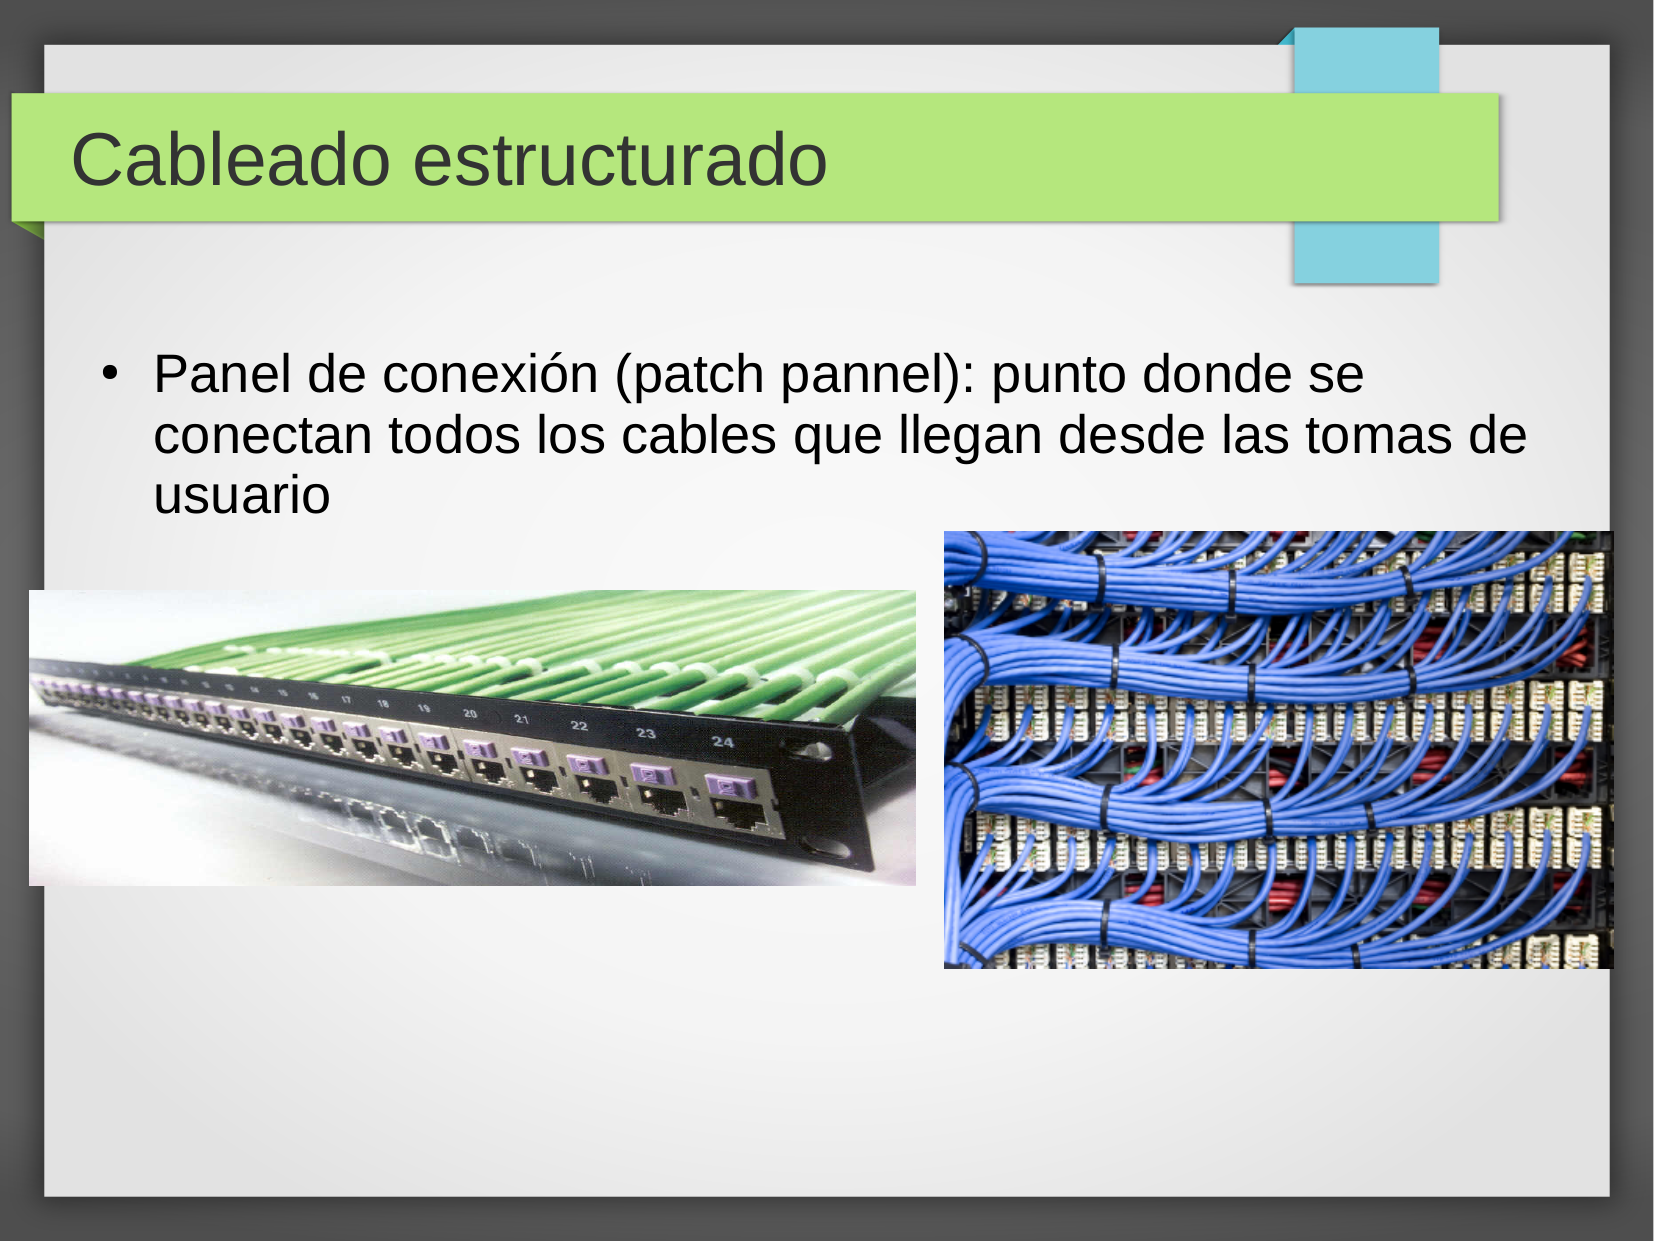

# Cableado estructurado
Panel de conexión (patch pannel): punto donde se conectan todos los cables que llegan desde las tomas de usuario